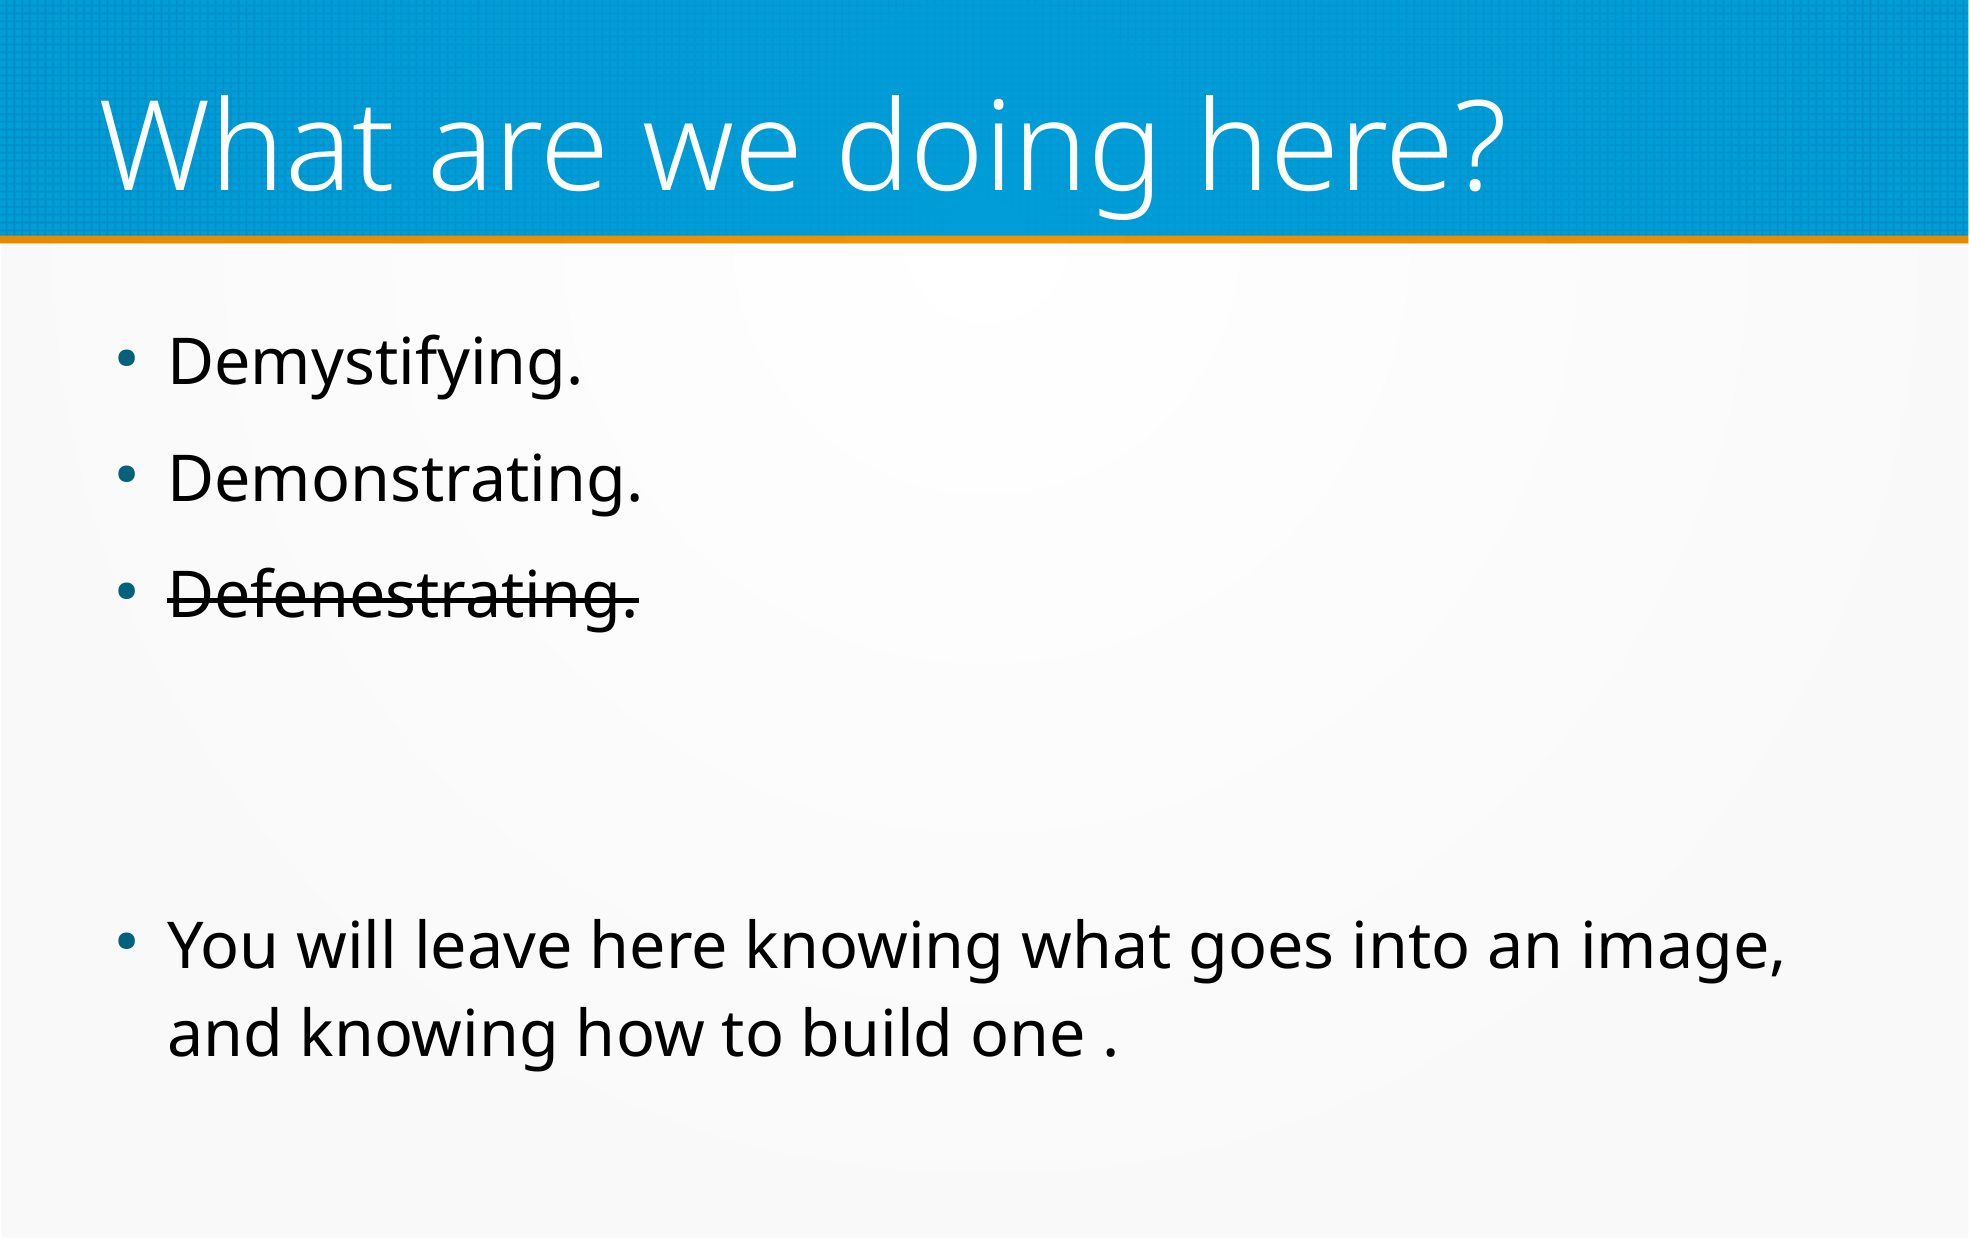

# What are we doing here?
Demystifying.
Demonstrating.
Defenestrating.
You will leave here knowing what goes into an image, and knowing how to build one .